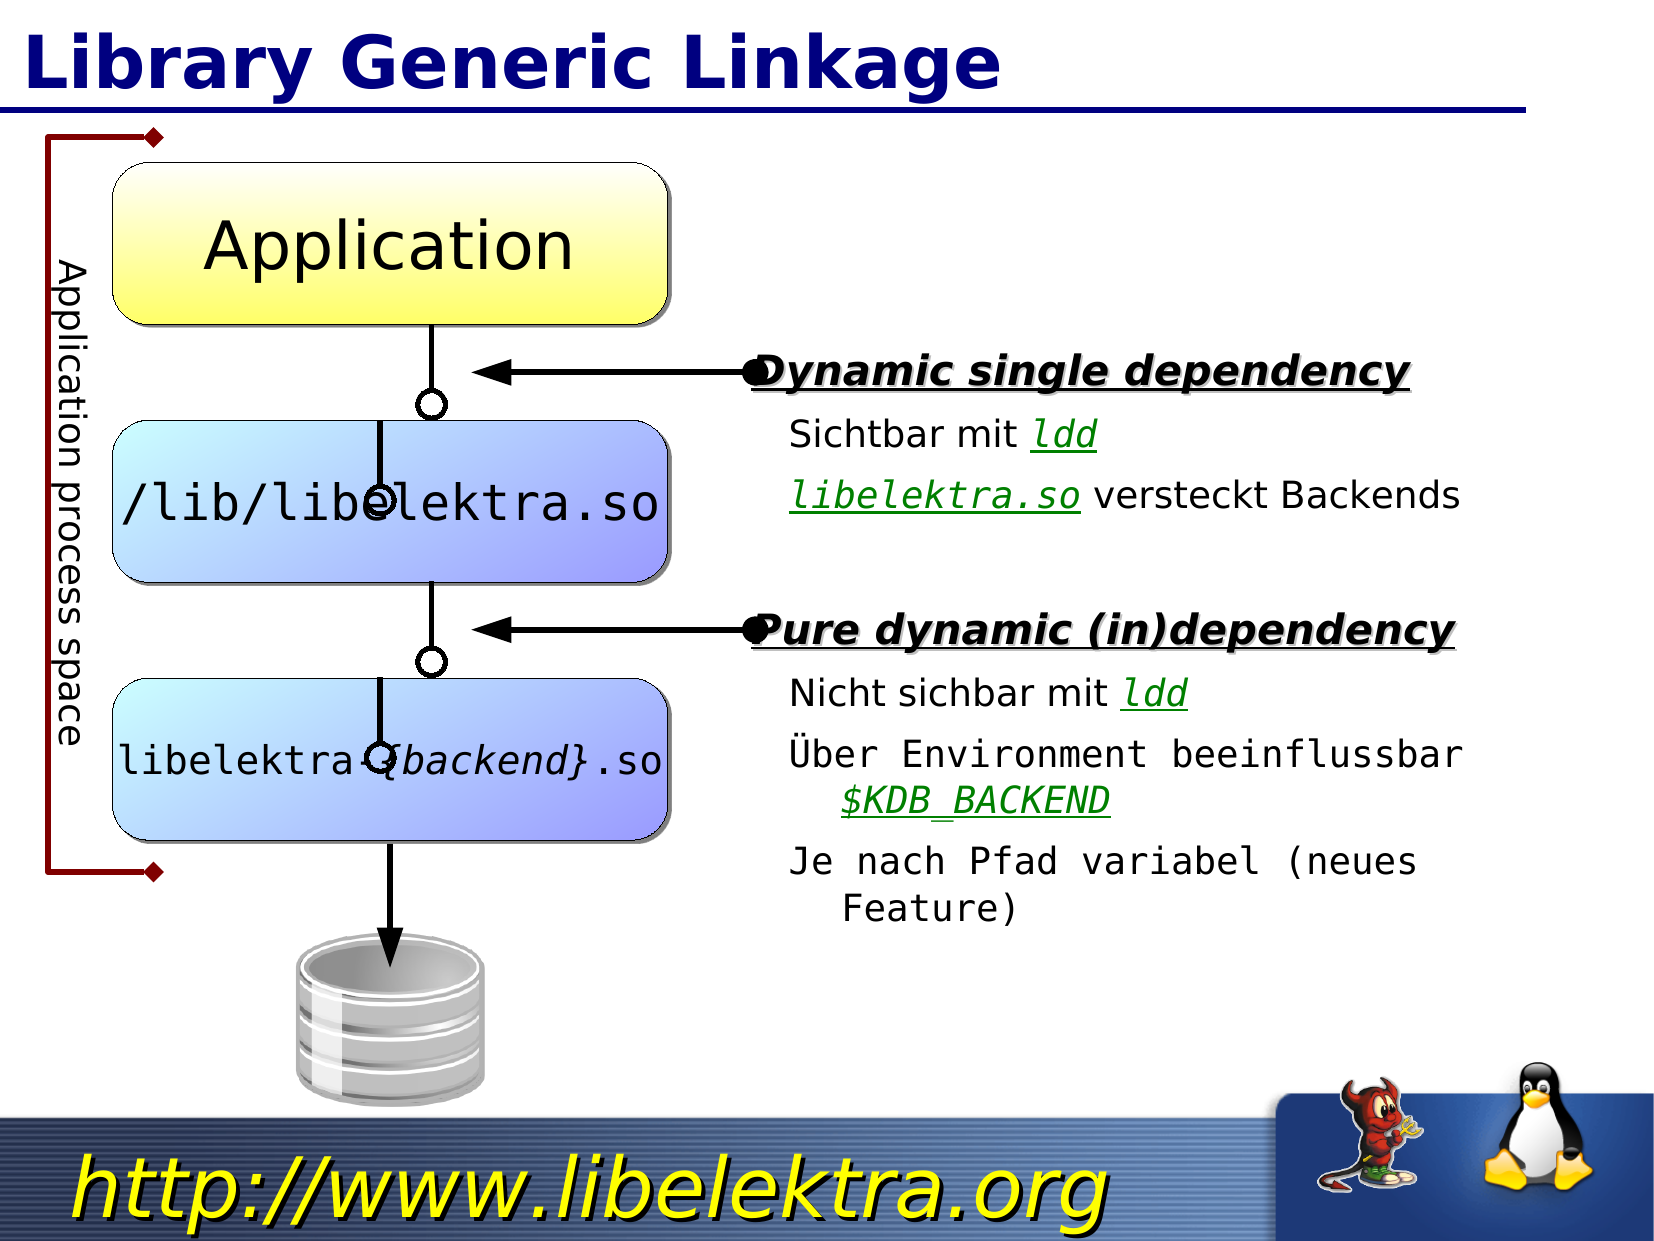

Library Generic Linkage
Application
Dynamic single dependency
Sichtbar mit ldd
libelektra.so versteckt Backends
/lib/libelektra.so
Application process space
# Pure dynamic (in)dependency
Nicht sichbar mit ldd
Über Environment beeinflussbar $KDB_BACKEND
Je nach Pfad variabel (neues Feature)
libelektra-{backend}.so